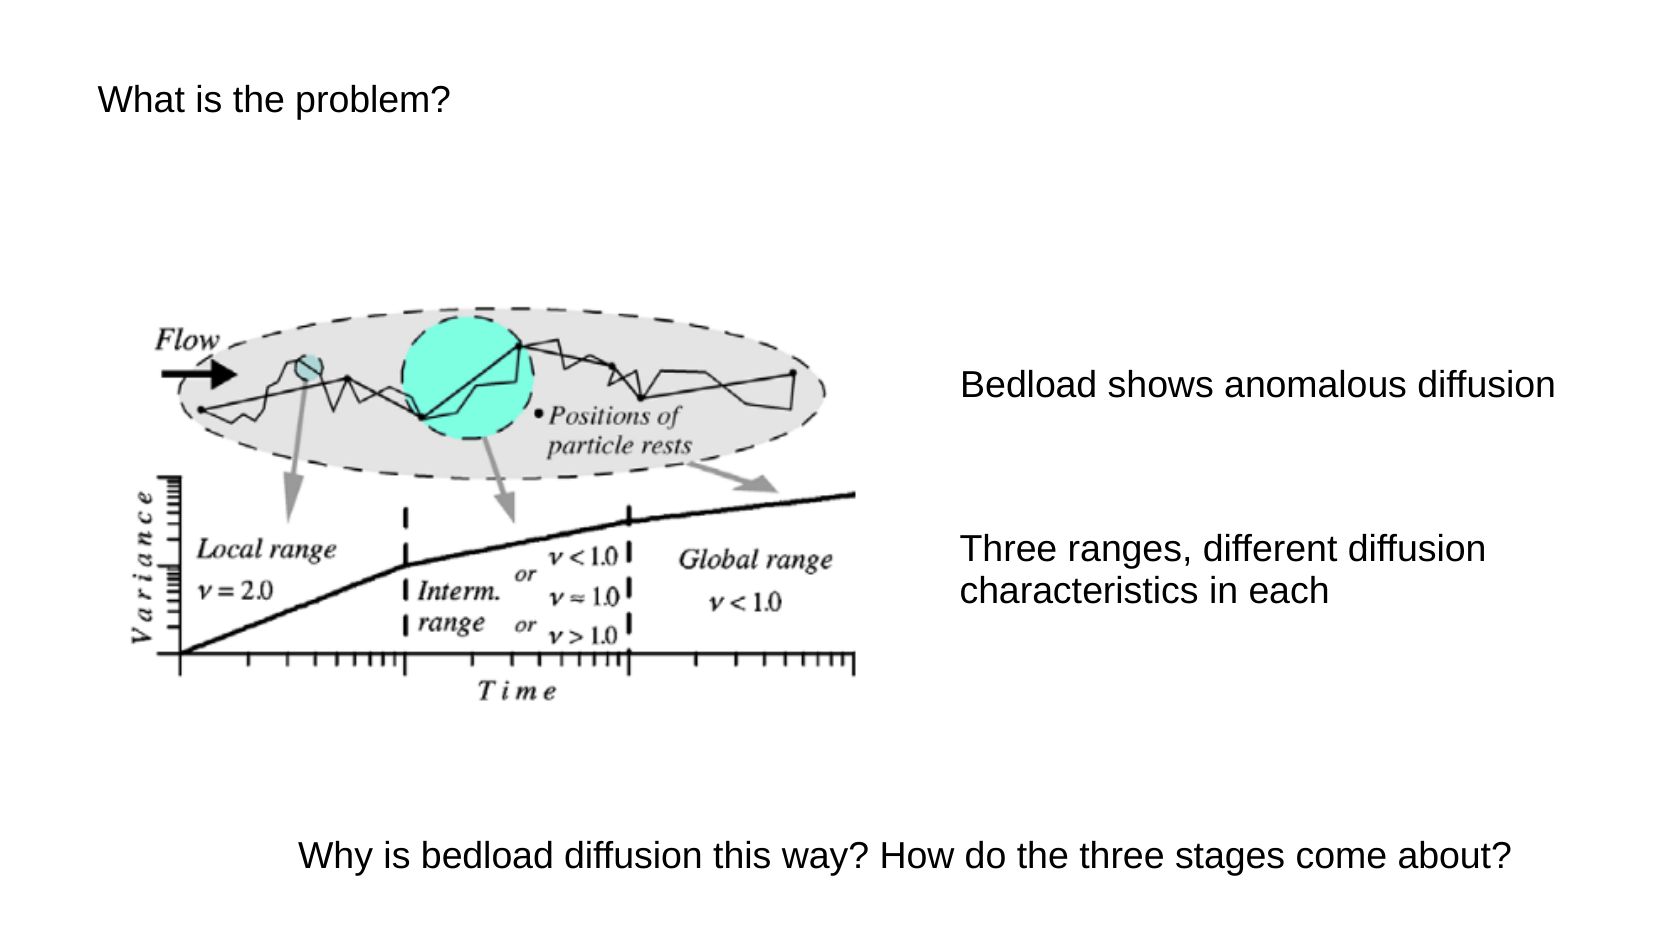

What is the problem?
Bedload shows anomalous diffusion
Three ranges, different diffusion
characteristics in each
Why is bedload diffusion this way? How do the three stages come about?